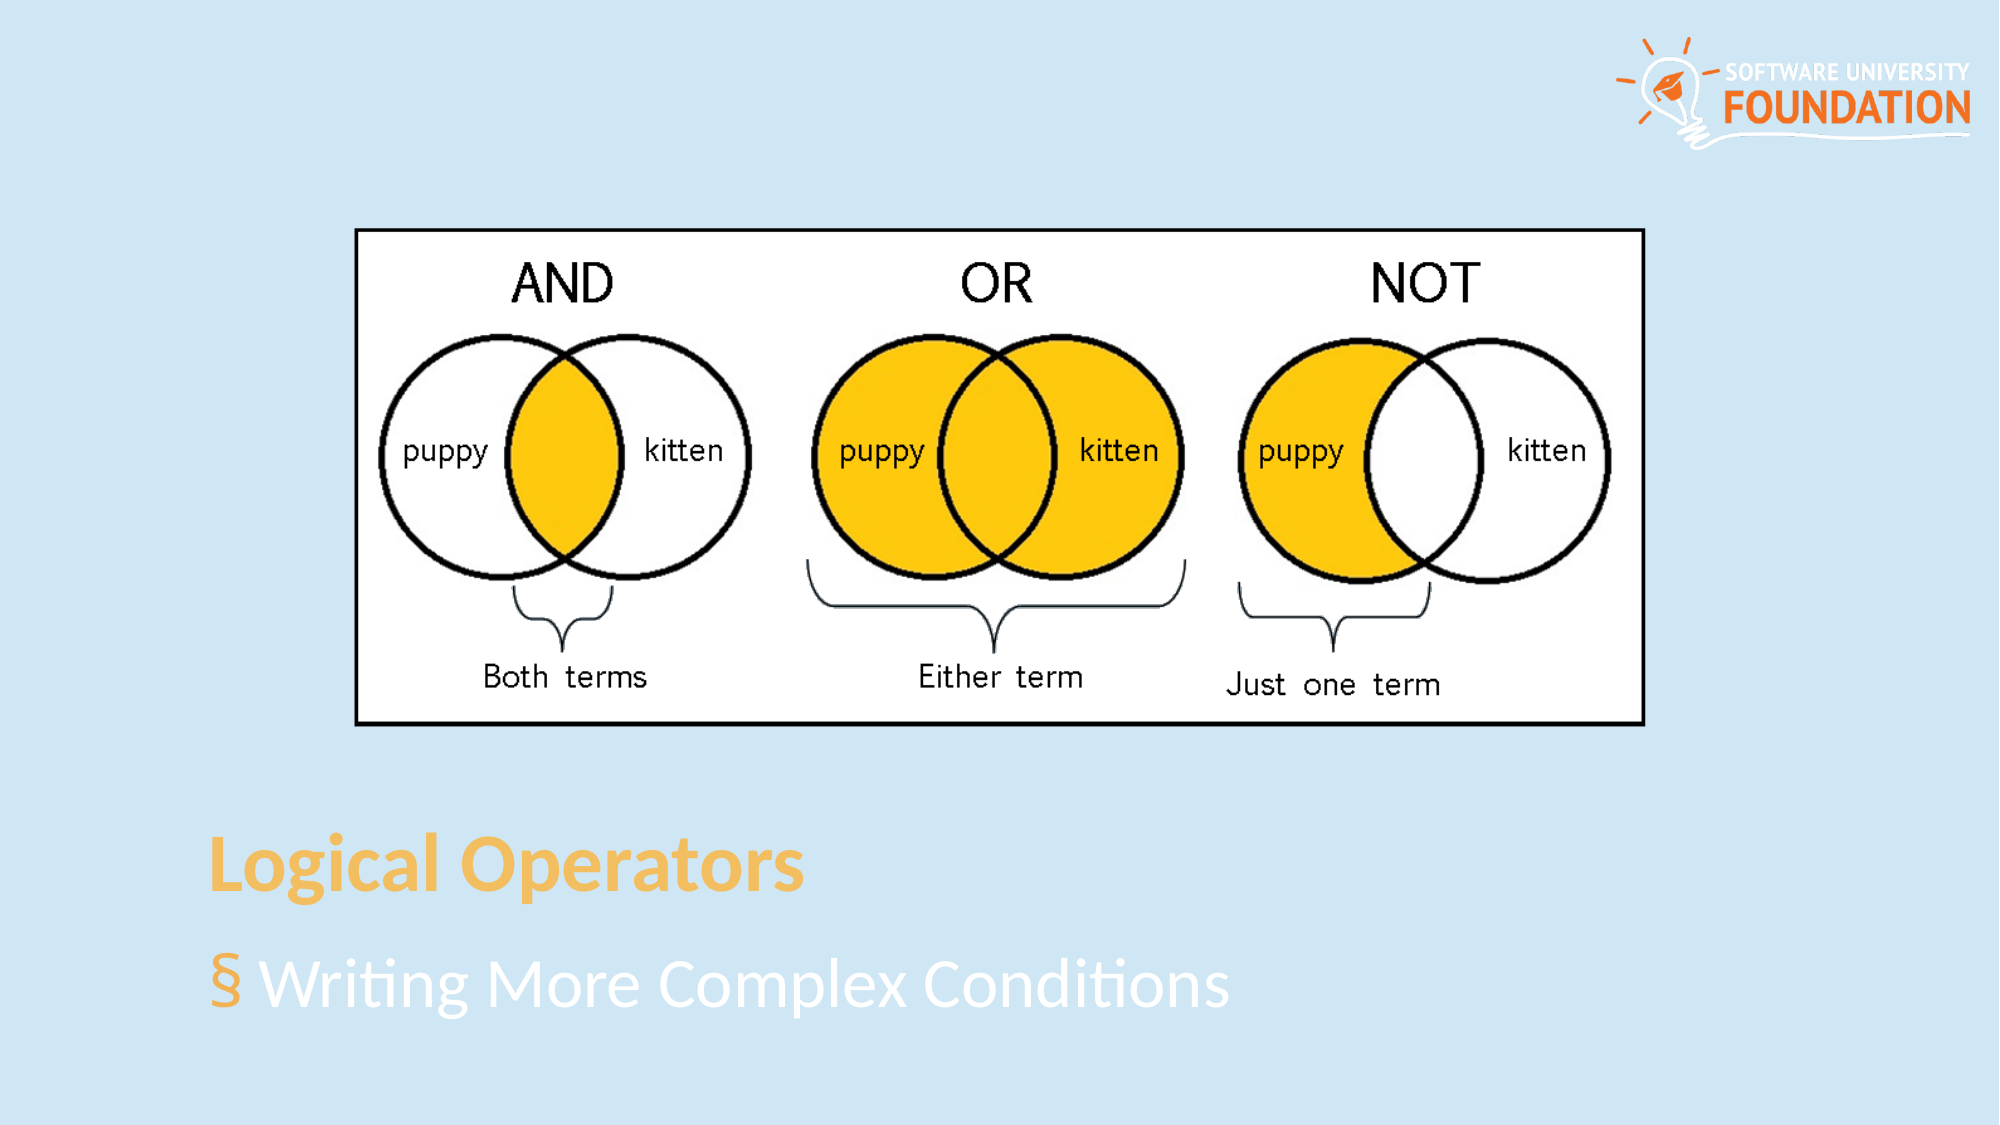

# Logical Operators
Writing More Complex Conditions